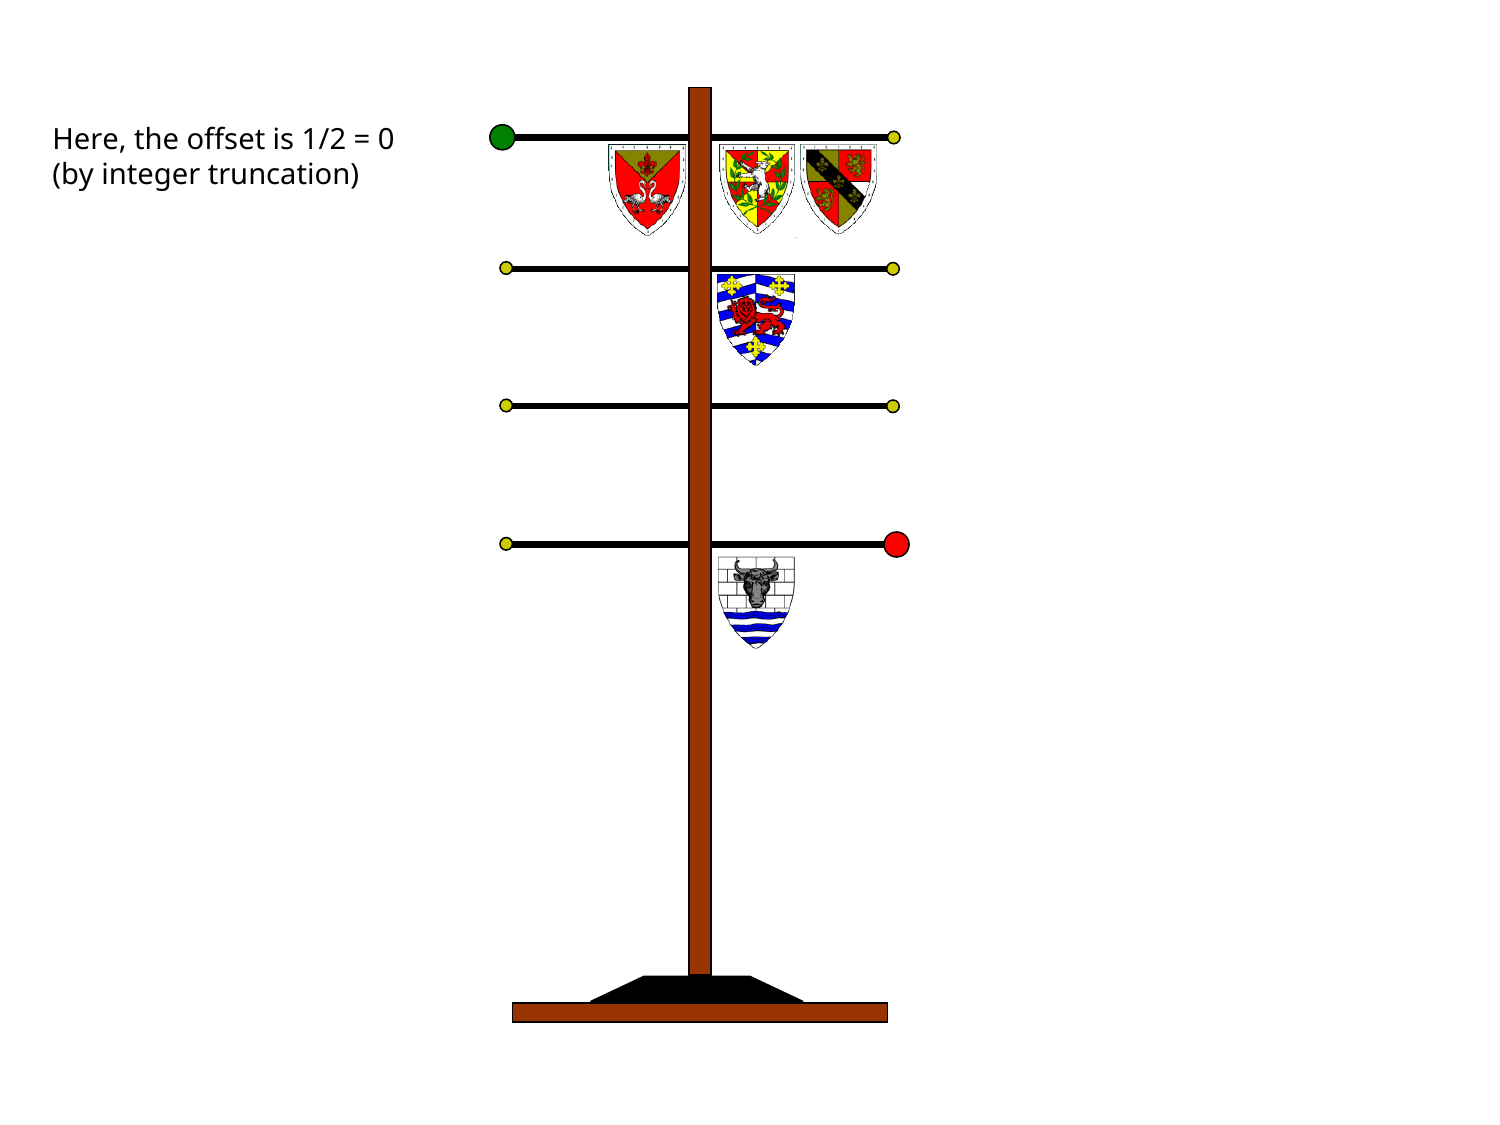

Here, the offset is 1/2 = 0
(by integer truncation)